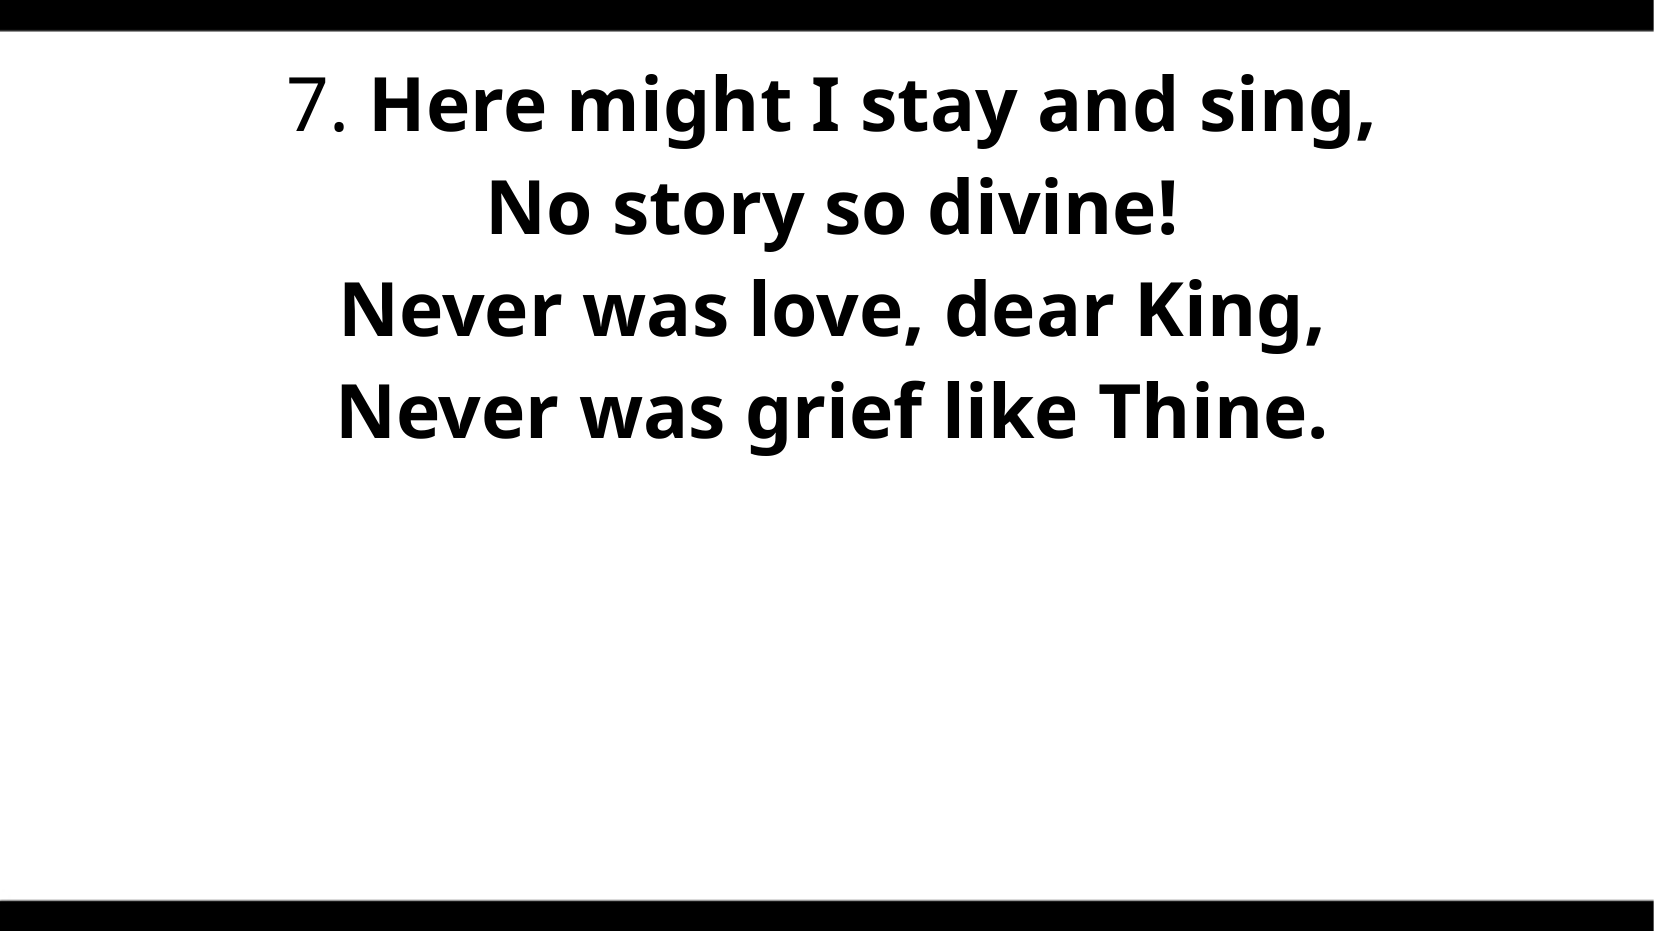

7. Here might I stay and sing,
No story so divine!
Never was love, dear King,
Never was grief like Thine.